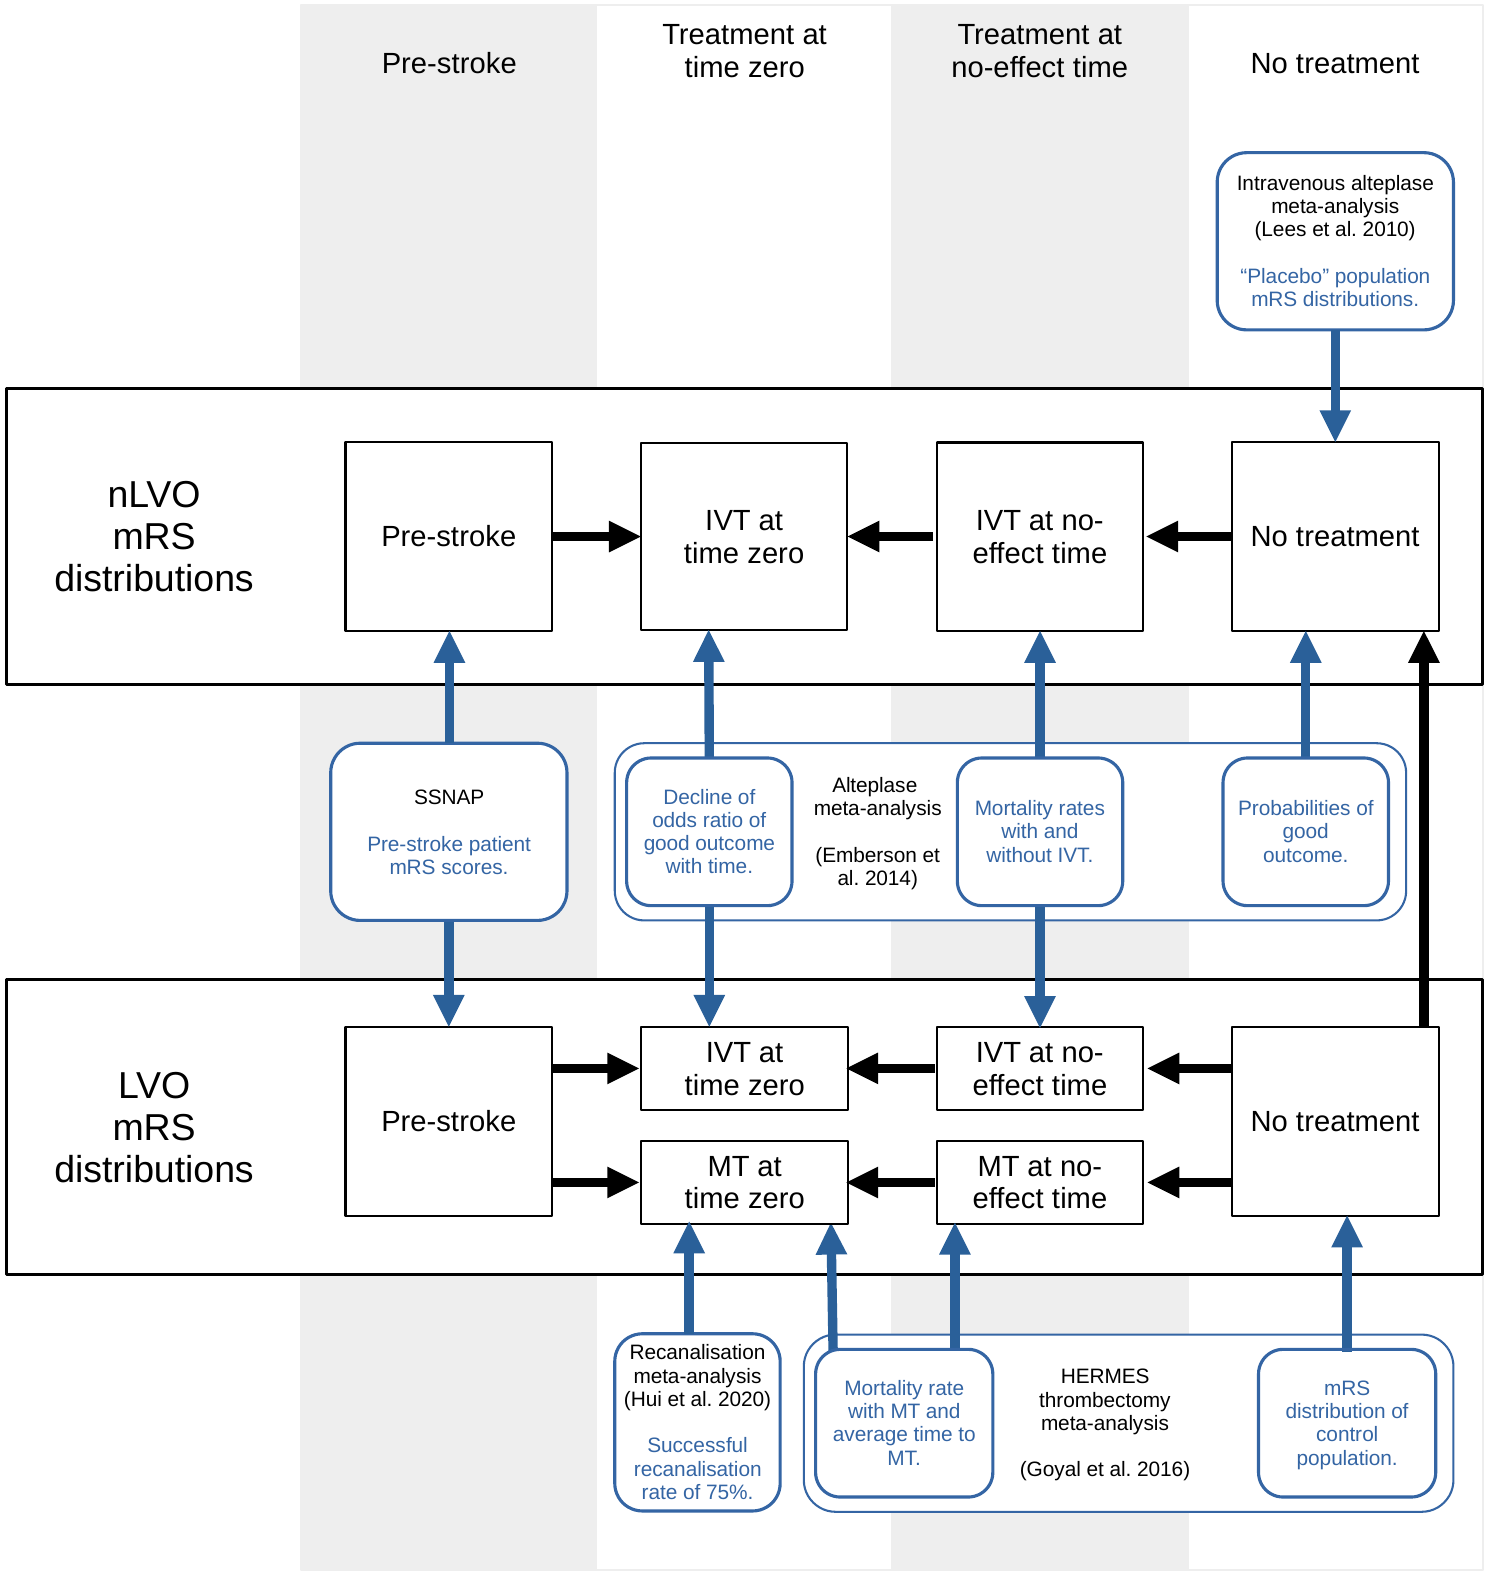

Pre-stroke
Treatment at
time zero
Treatment at
no-effect time
No treatment
Data sources for nLVO only
Intravenous alteplase meta-analysis
(Lees et al. 2010)
“Placebo” population mRS distributions.
nLVO
mRS distributions
Pre-stroke
No treatment
IVT at no-effect time
IVT at
time zero
Data sources for
nLVO and LVO
SSNAP
Pre-stroke patient mRS scores.
Mortality rates with and without IVT.
Probabilities of good outcome.
Decline of odds ratio of good outcome with time.
Alteplase
meta-analysis
(Emberson et al. 2014)
LVO
mRS distributions
Pre-stroke
No treatment
IVT at
time zero
IVT at no-effect time
MT at
time zero
MT at no-effect time
Data sources for LVO only
Recanalisation meta-analysis
(Hui et al. 2020)
Successful recanalisation rate of 75%.
HERMES thrombectomy
meta-analysis
(Goyal et al. 2016)
Mortality rate with MT and average time to MT.
mRS distribution of control population.